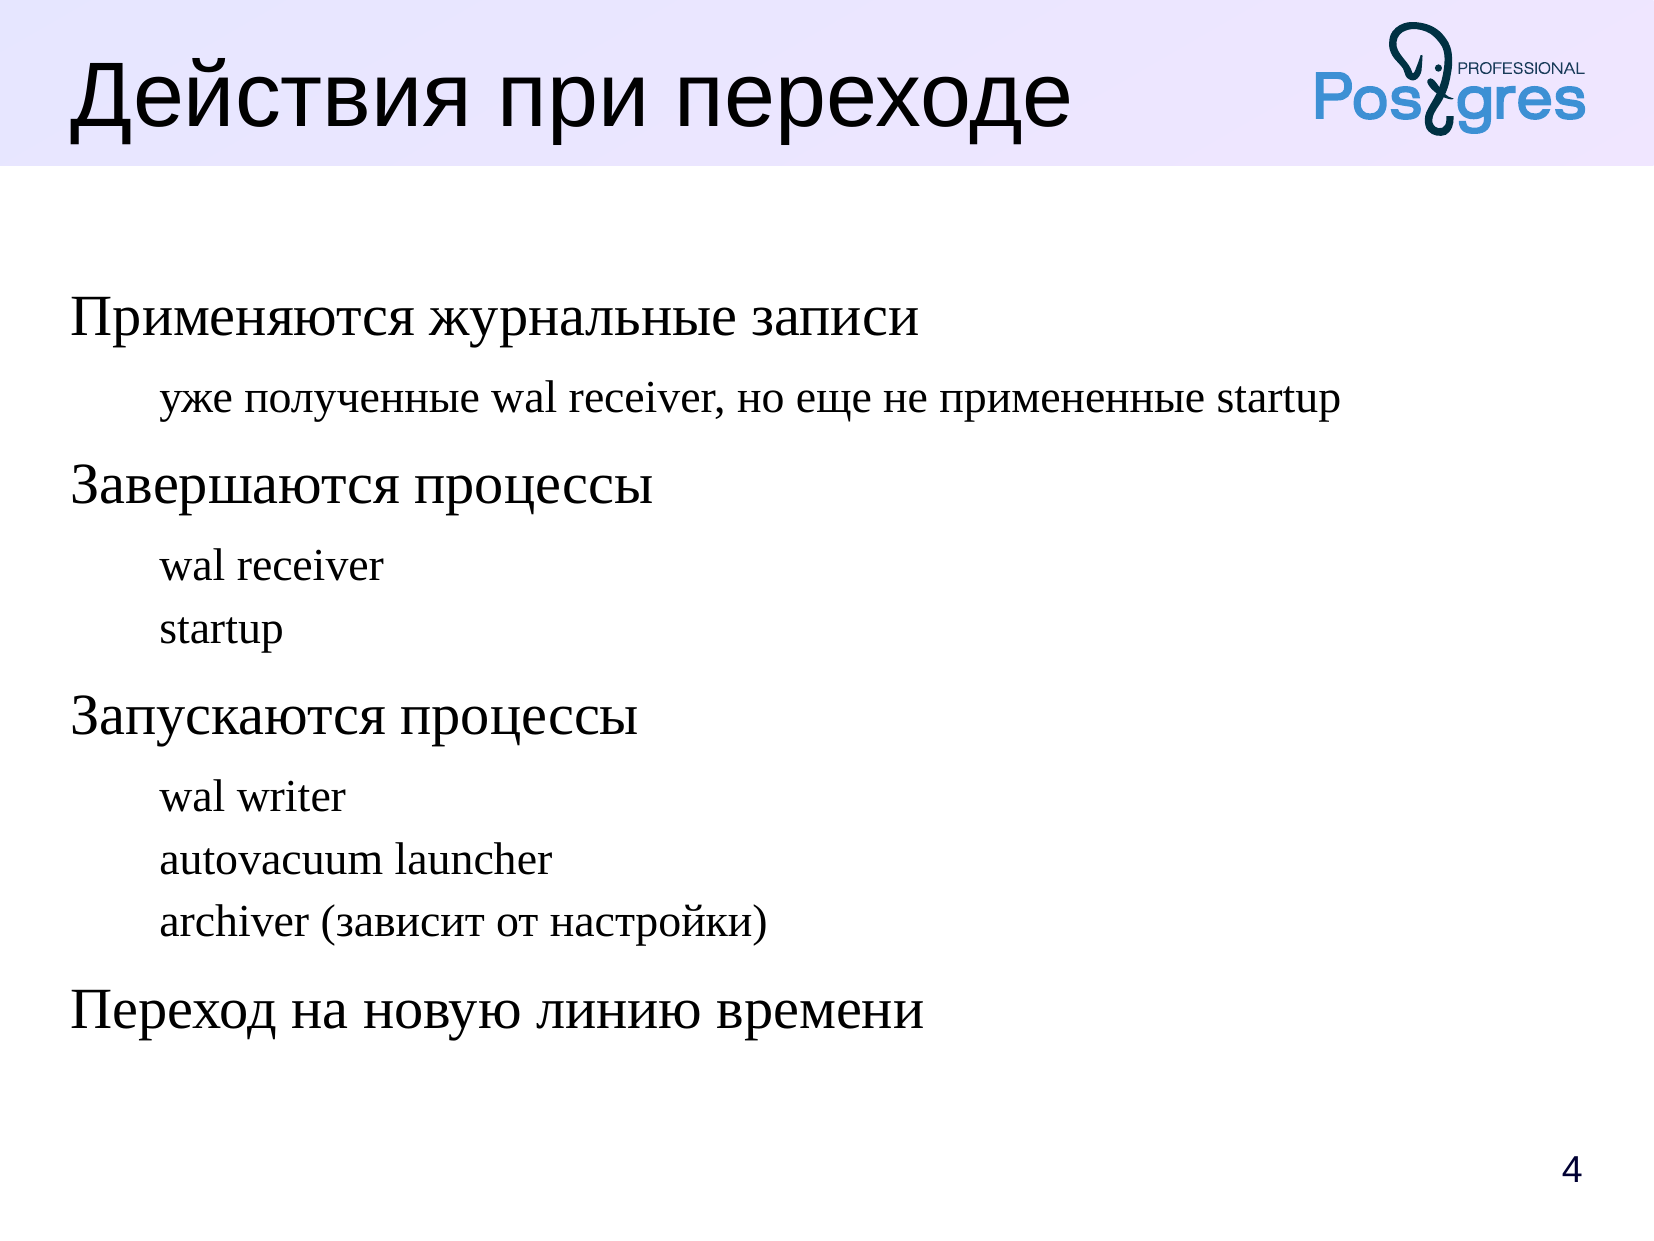

# Действия при переходе
Применяются журнальные записи
уже полученные wal receiver, но еще не примененные startup
Завершаются процессы
wal receiver
startup
Запускаются процессы
wal writer
autovacuum launcher
archiver (зависит от настройки)
Переход на новую линию времени